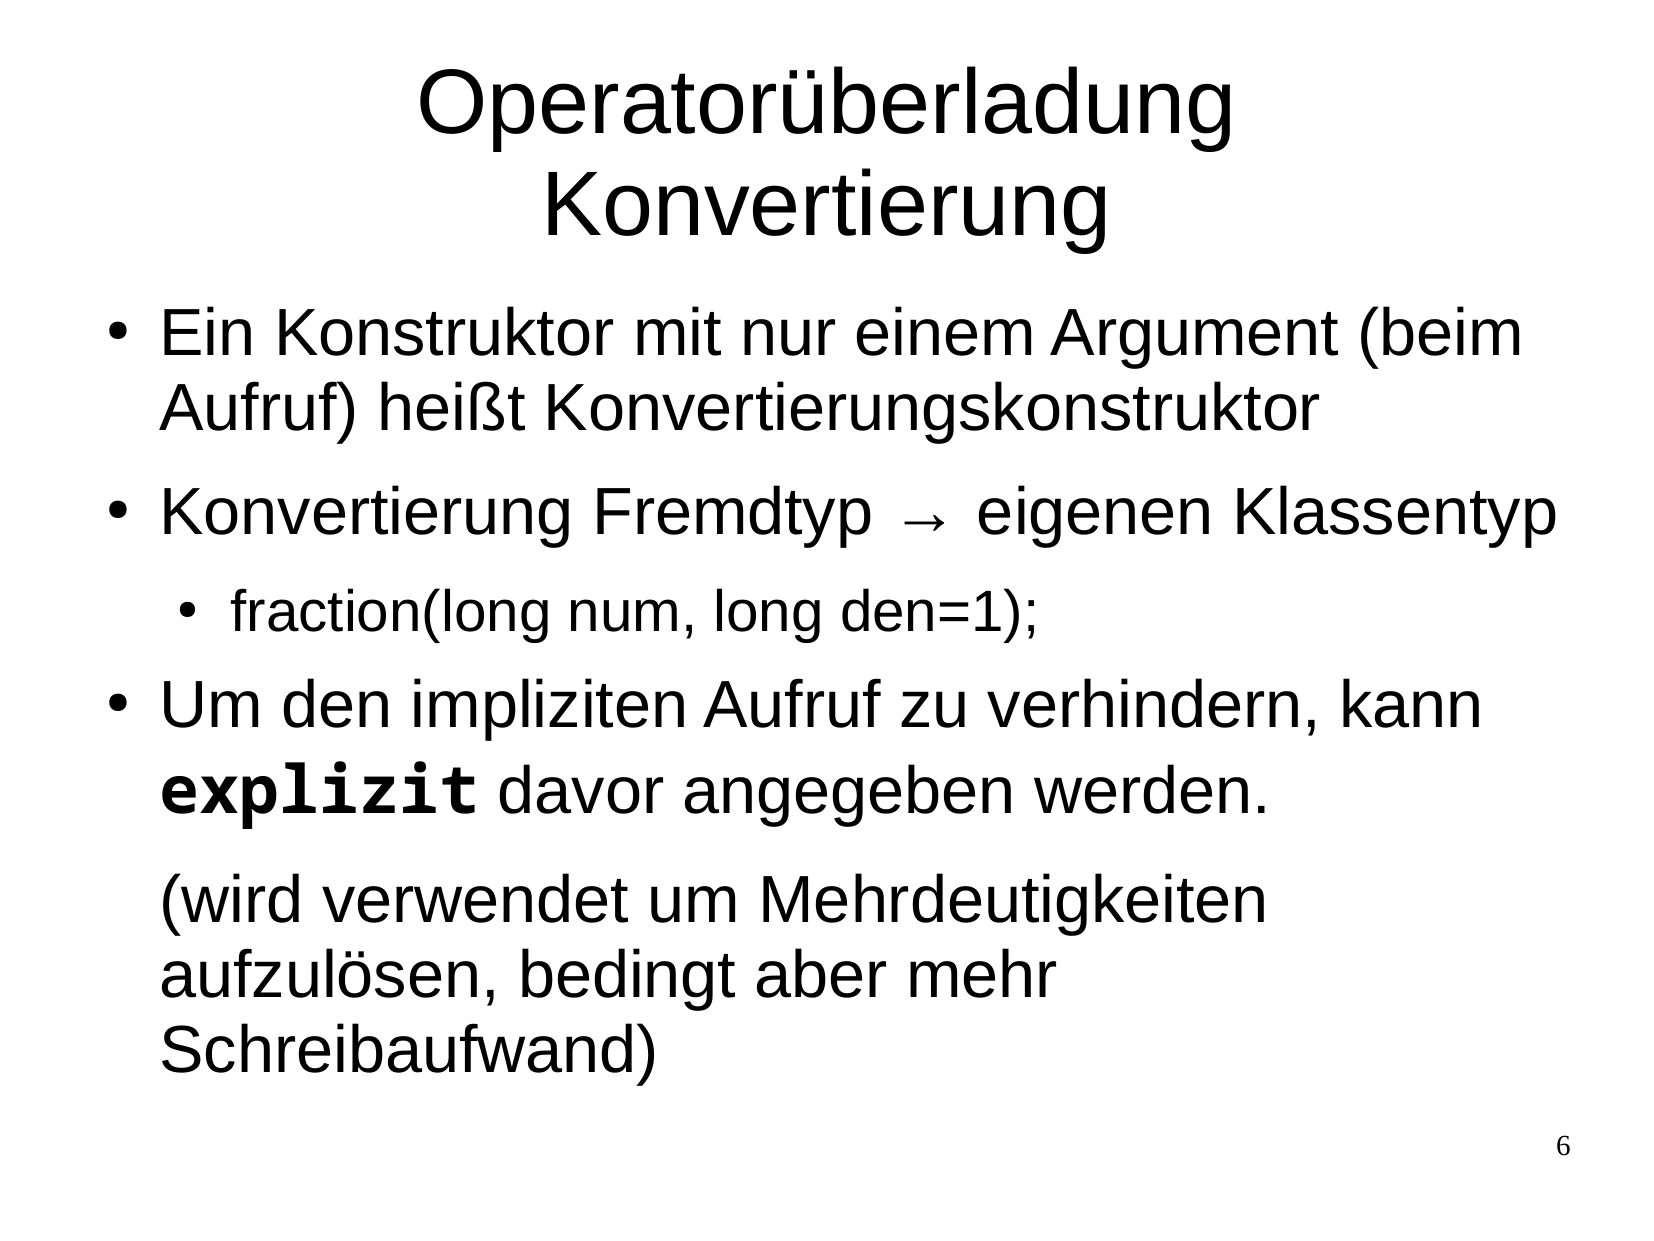

# Operatorüberladung Konvertierung
Ein Konstruktor mit nur einem Argument (beim Aufruf) heißt Konvertierungskonstruktor
Konvertierung Fremdtyp → eigenen Klassentyp
fraction(long num, long den=1);
Um den impliziten Aufruf zu verhindern, kann explizit davor angegeben werden.
(wird verwendet um Mehrdeutigkeiten aufzulösen, bedingt aber mehr Schreibaufwand)
6